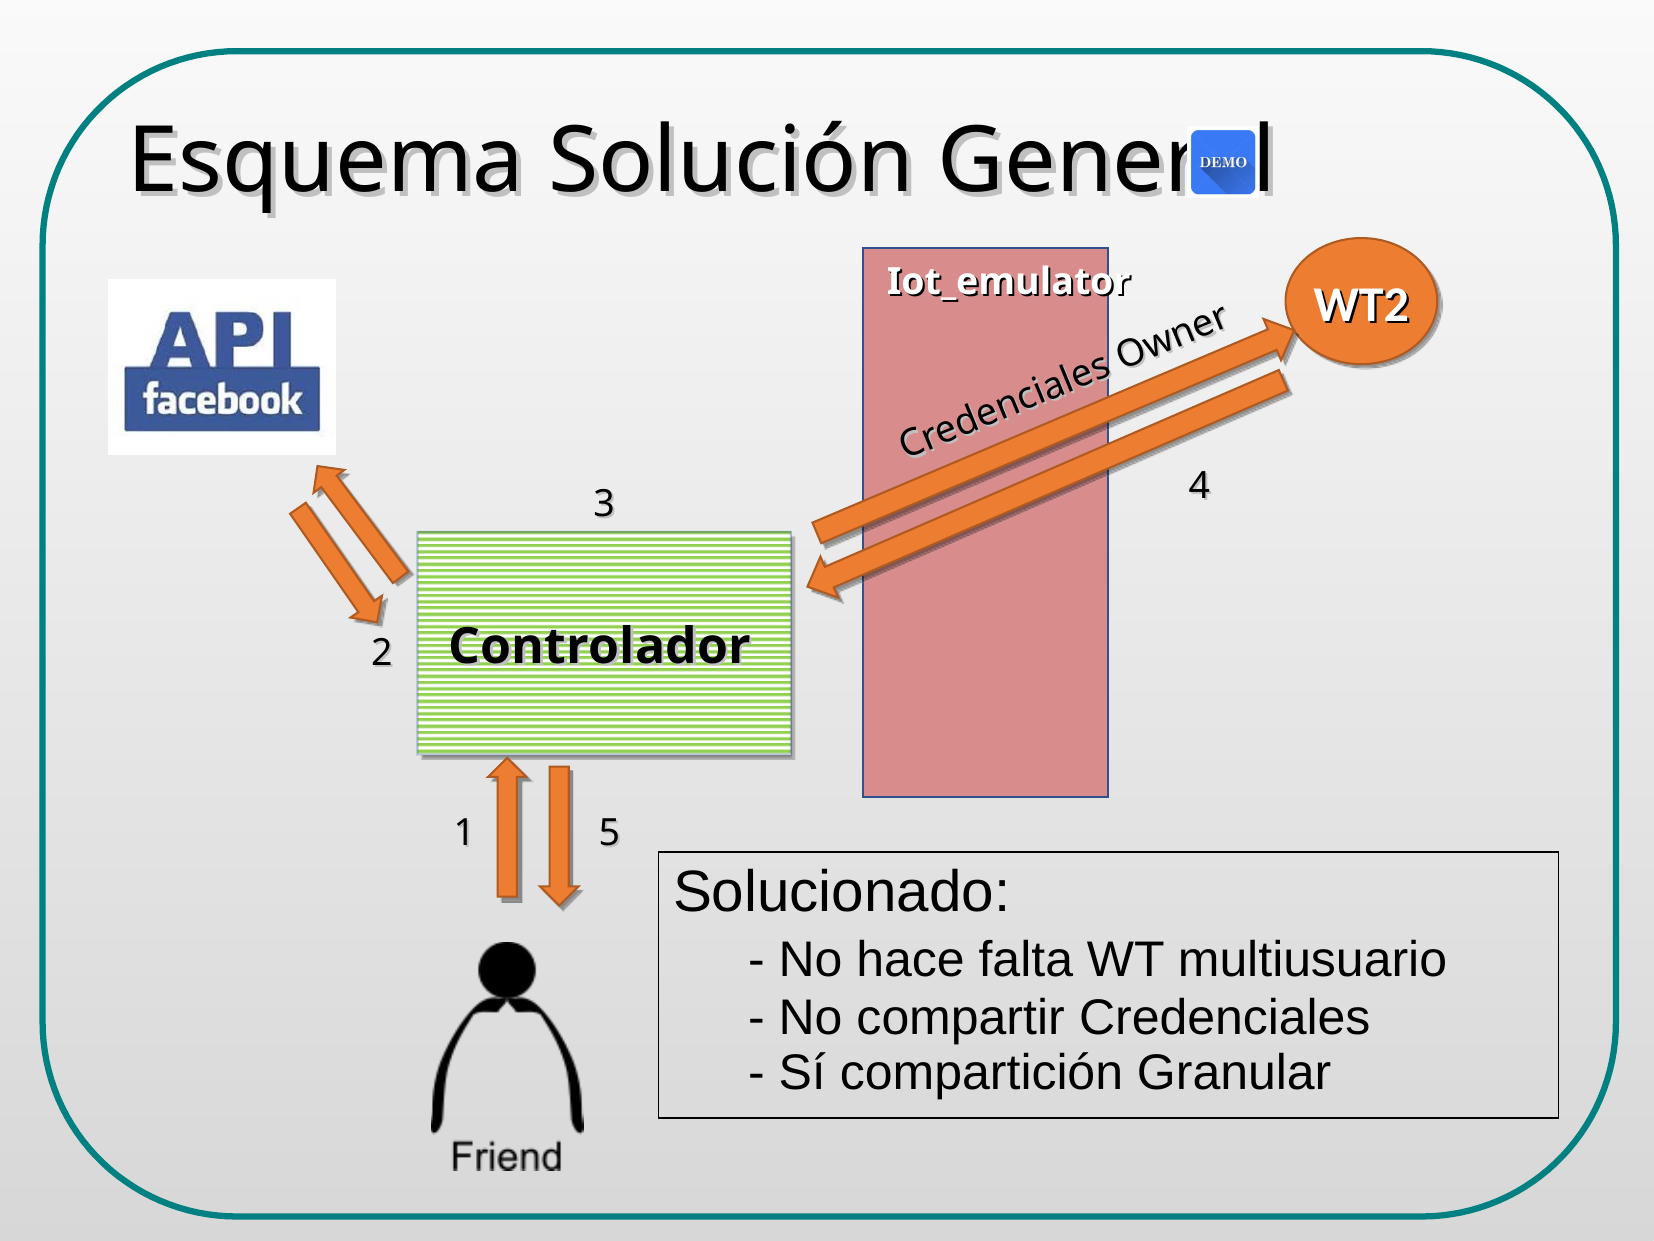

# Esquema Solución General
Iot_emulator
WT2
Credenciales Owner
4
3
Controlador
2
1
5
Solucionado:
	- No hace falta WT multiusuario
	- No compartir Credenciales
	- Sí compartición Granular